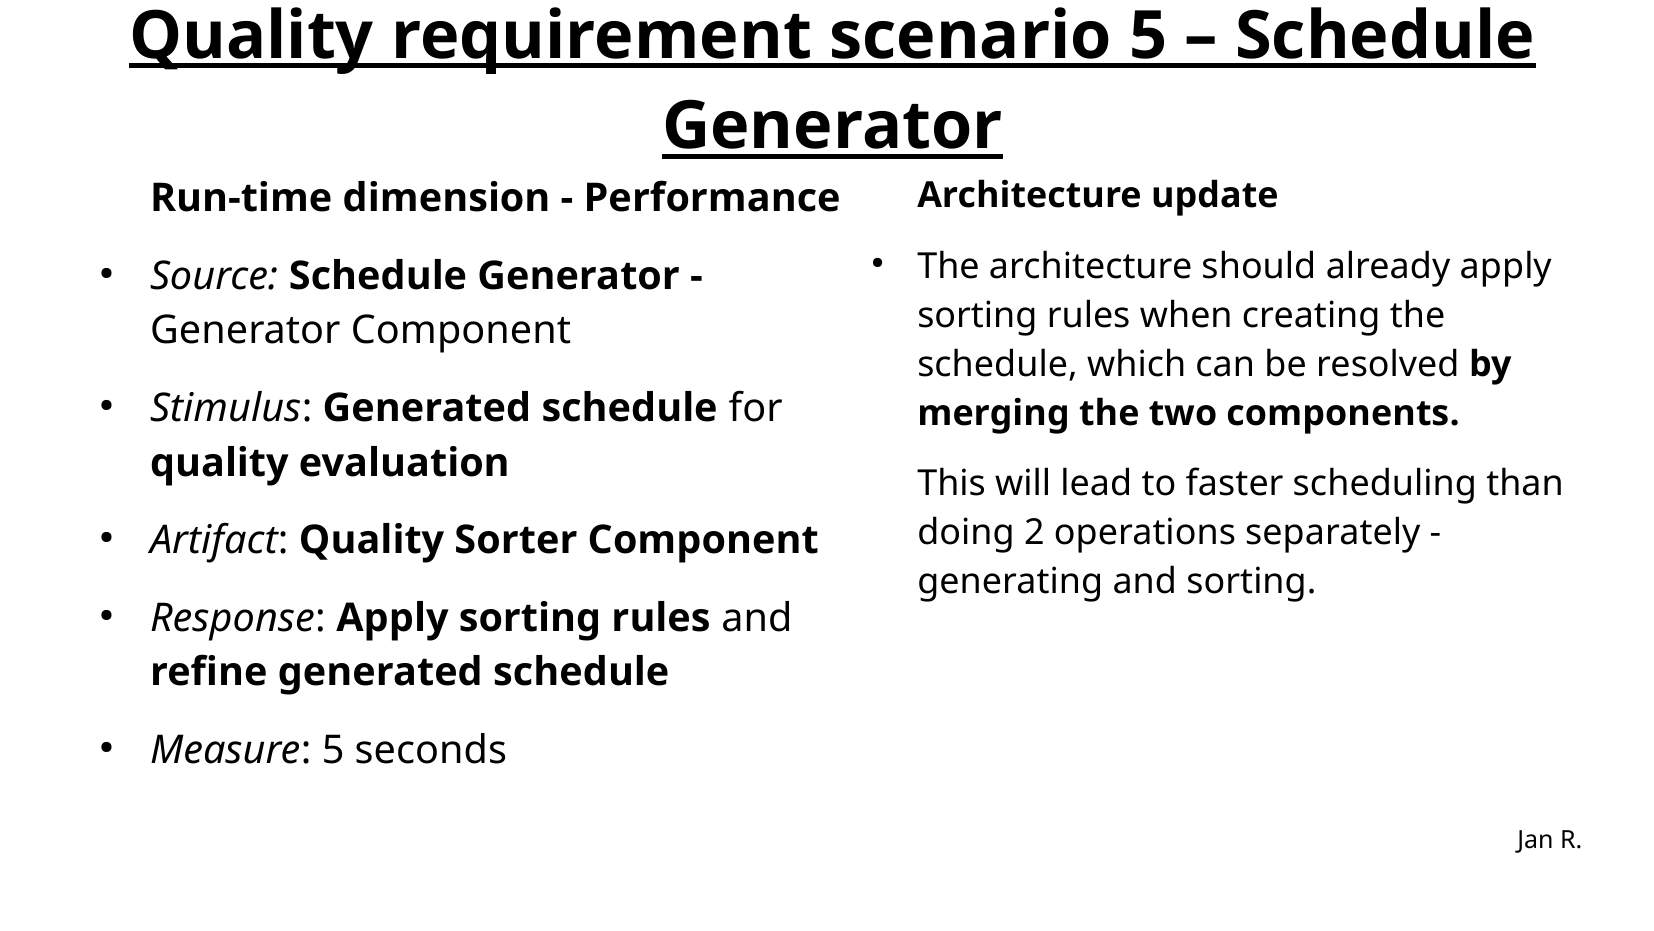

# Quality requirement scenario 5 – Schedule Generator
Run-time dimension - Performance
Source: Schedule Generator - Generator Component
Stimulus: Generated schedule for quality evaluation
Artifact: Quality Sorter Component
Response: Apply sorting rules and refine generated schedule
Measure: 5 seconds
Architecture update
The architecture should already apply sorting rules when creating the schedule, which can be resolved by merging the two components.
This will lead to faster scheduling than doing 2 operations separately - generating and sorting.
Jan R.